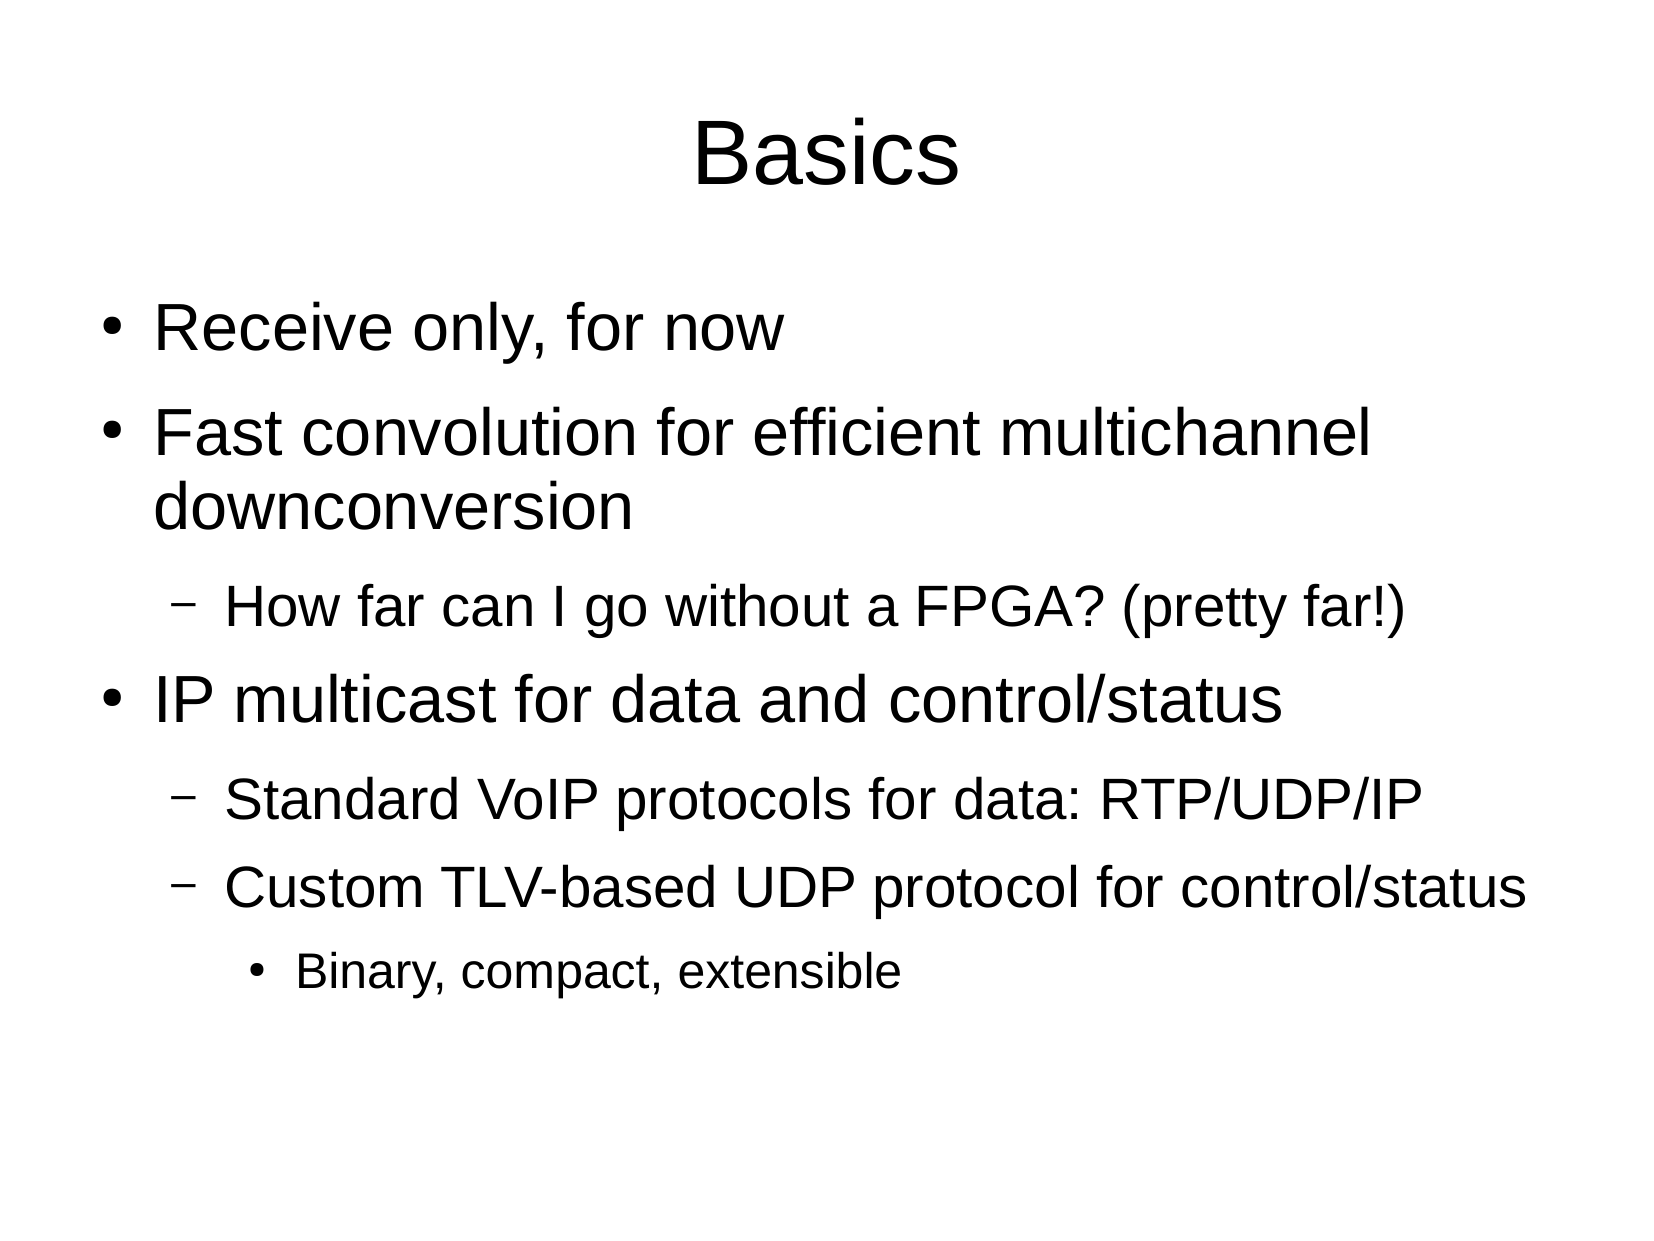

# Basics
Receive only, for now
Fast convolution for efficient multichannel downconversion
How far can I go without a FPGA? (pretty far!)
IP multicast for data and control/status
Standard VoIP protocols for data: RTP/UDP/IP
Custom TLV-based UDP protocol for control/status
Binary, compact, extensible